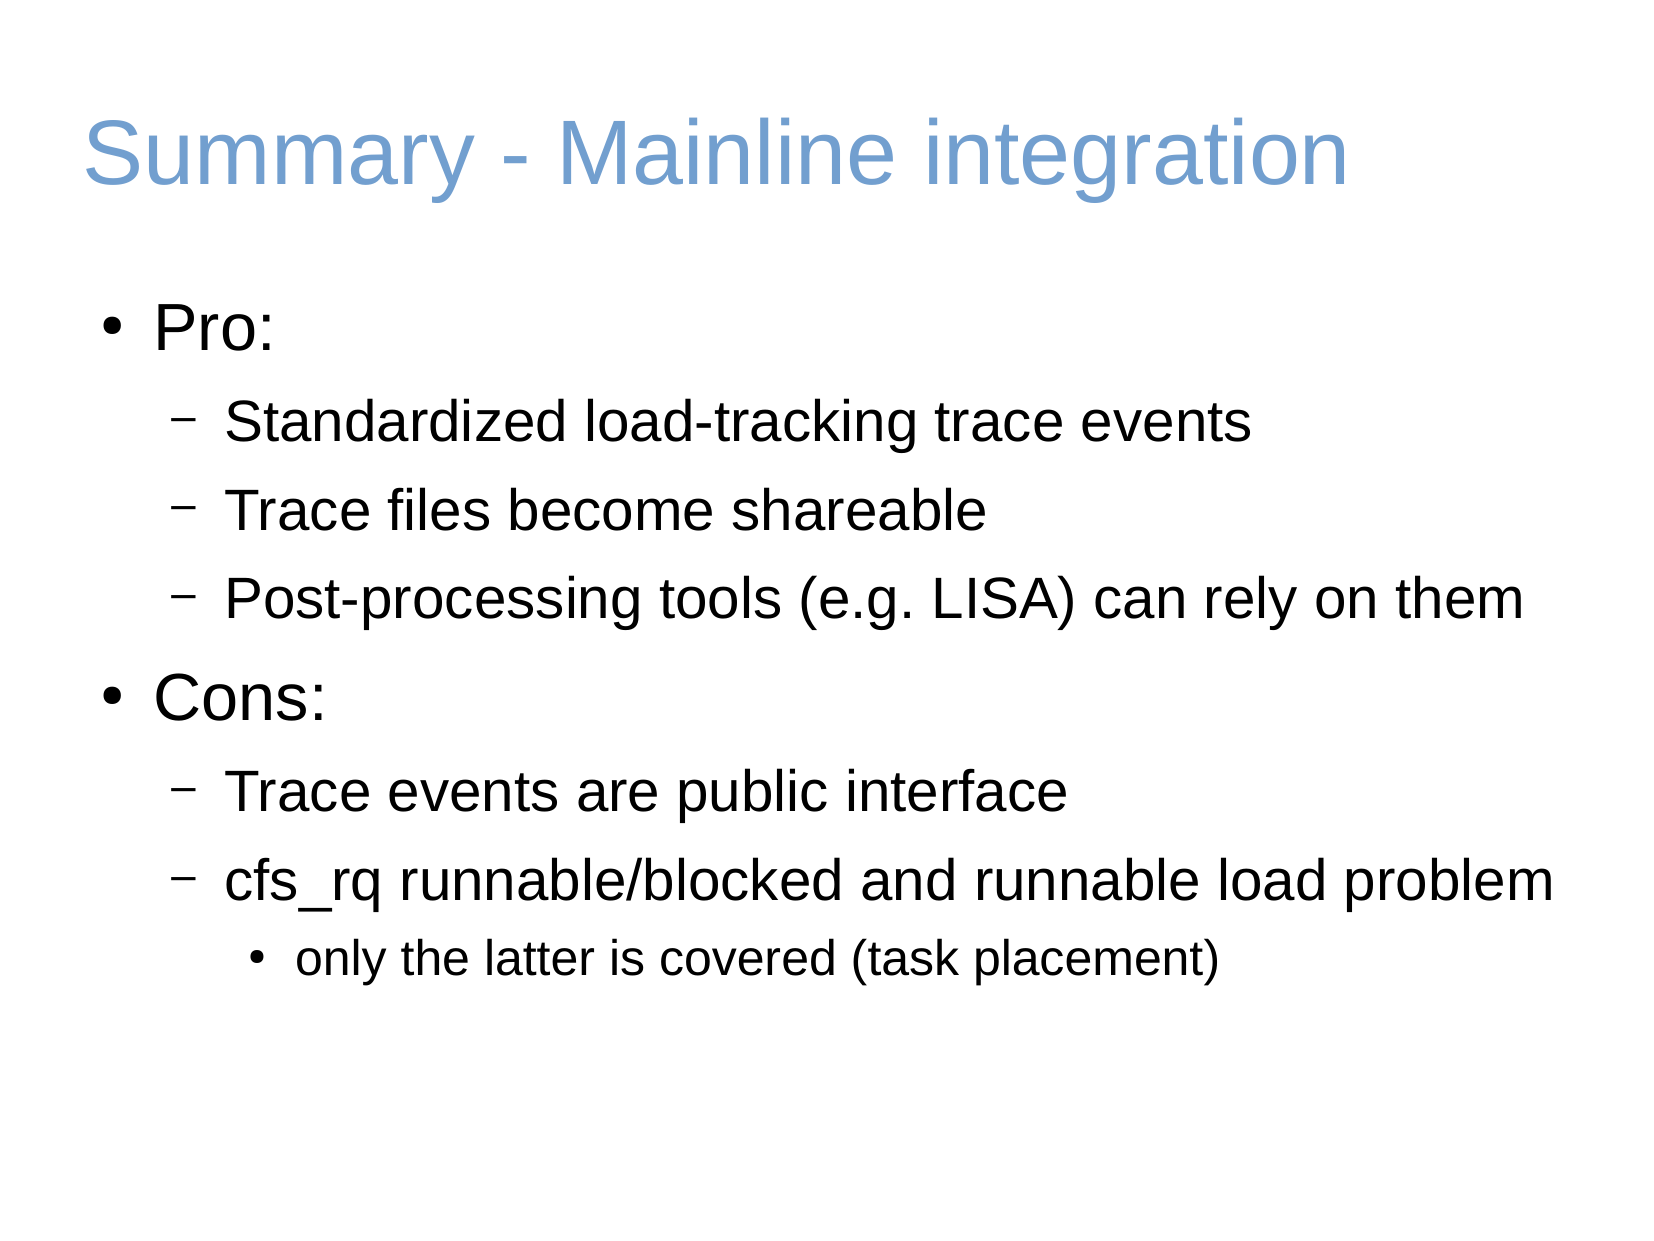

# Summary - Mainline integration
Pro:
Standardized load-tracking trace events
Trace files become shareable
Post-processing tools (e.g. LISA) can rely on them
Cons:
Trace events are public interface
cfs_rq runnable/blocked and runnable load problem
only the latter is covered (task placement)